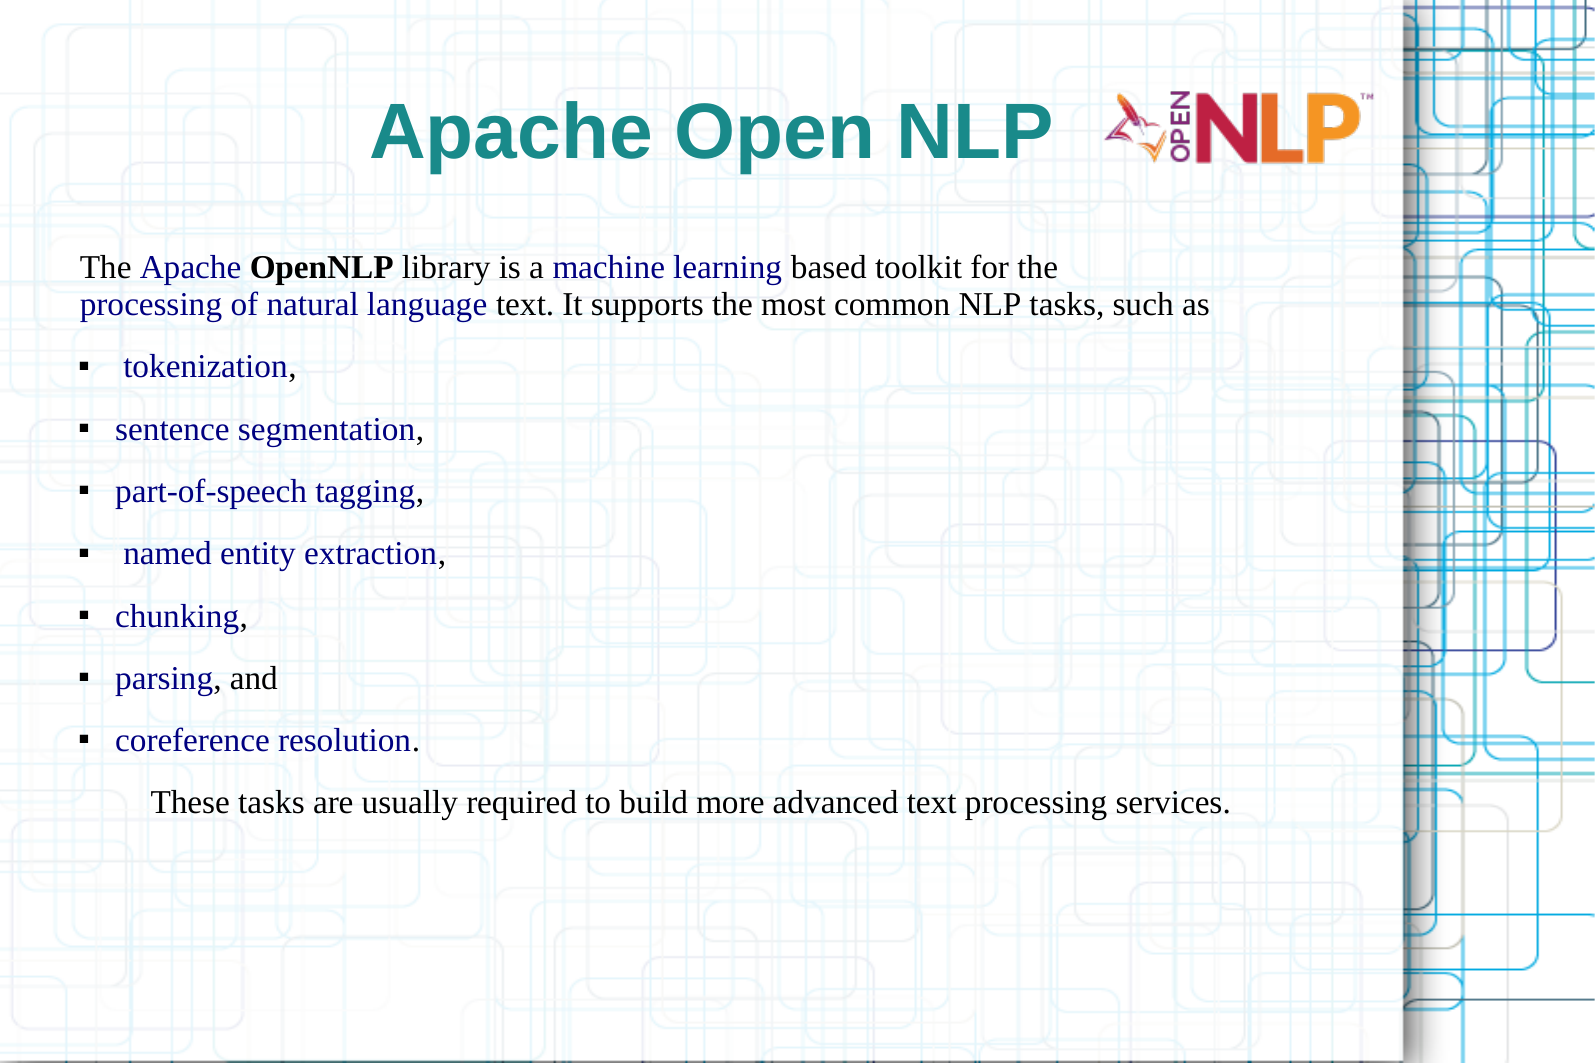

# Apache Open NLP
The Apache OpenNLP library is a machine learning based toolkit for the processing of natural language text. It supports the most common NLP tasks, such as
 tokenization,
sentence segmentation,
part-of-speech tagging,
 named entity extraction,
chunking,
parsing, and
coreference resolution.
These tasks are usually required to build more advanced text processing services.